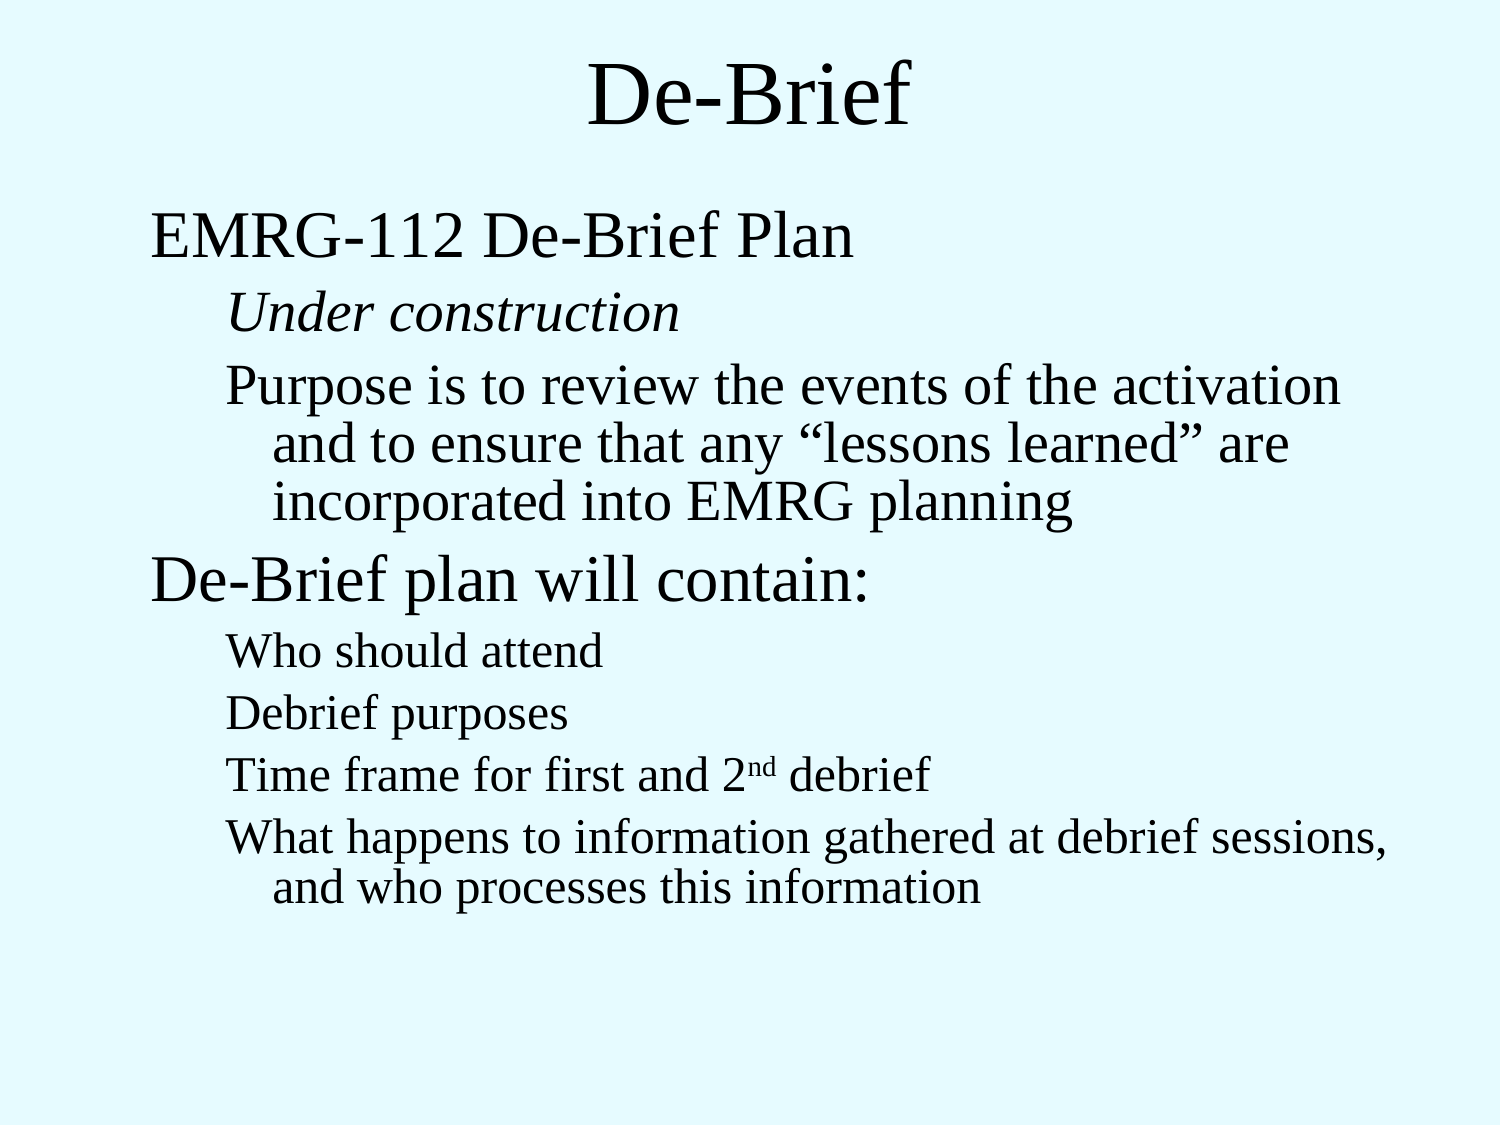

# De-Brief
EMRG-112 De-Brief Plan
Under construction
Purpose is to review the events of the activation and to ensure that any “lessons learned” are incorporated into EMRG planning
De-Brief plan will contain:
Who should attend
Debrief purposes
Time frame for first and 2nd debrief
What happens to information gathered at debrief sessions, and who processes this information